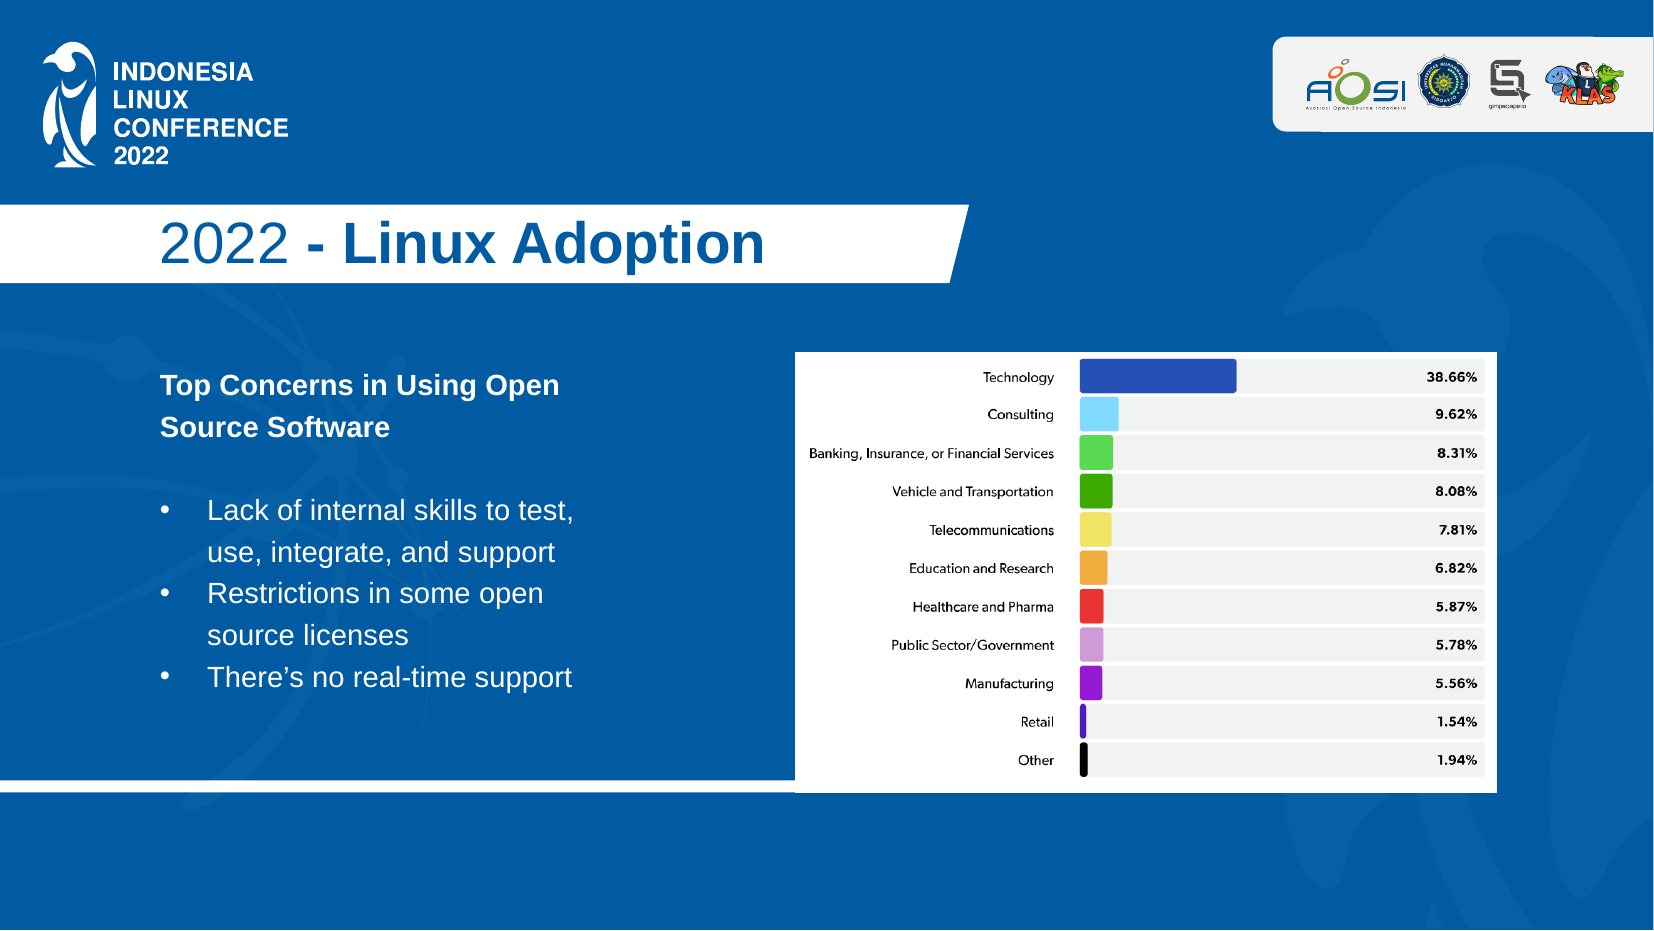

2022 - Linux Adoption
Top Concerns in Using Open Source Software
Lack of internal skills to test, use, integrate, and support
Restrictions in some open source licenses
There’s no real-time support